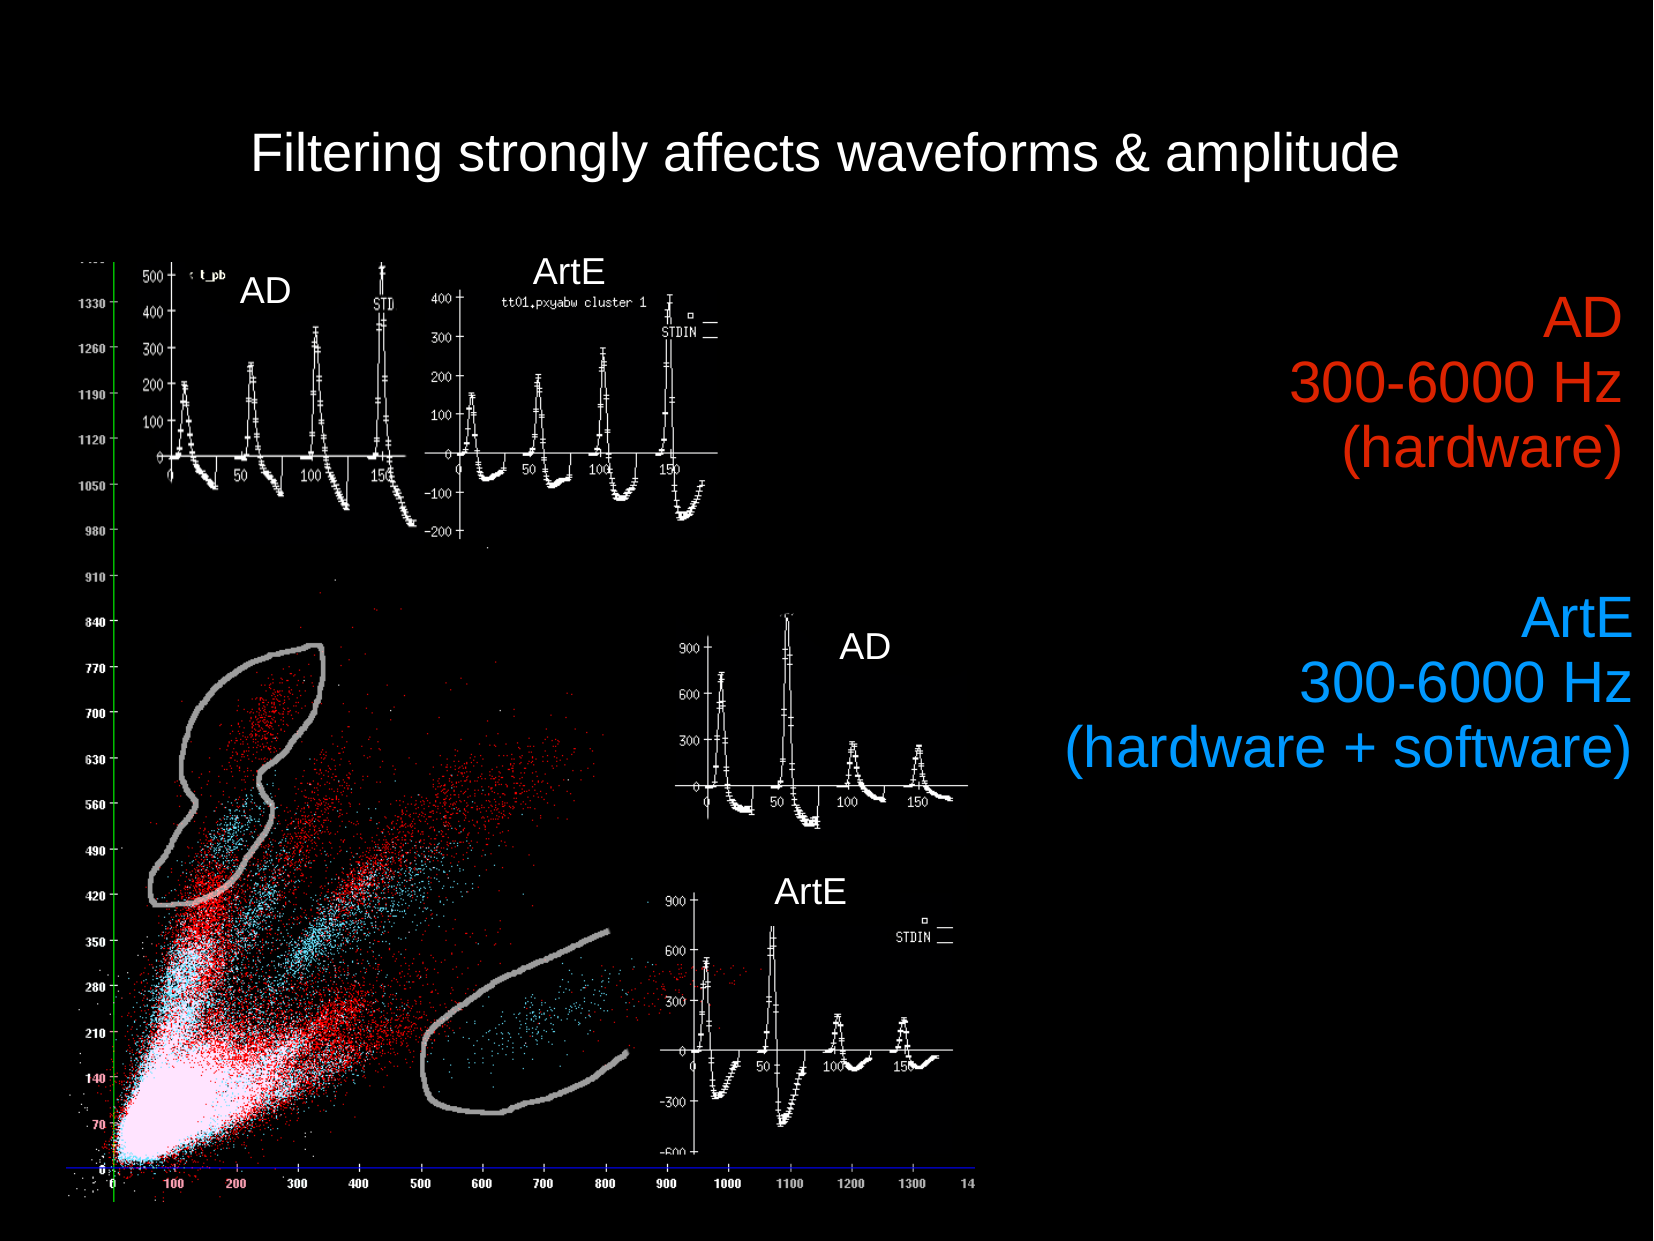

# Filtering strongly affects waveforms & amplitude
ArtE
AD
AD
300-6000 Hz
(hardware)
ArtE
300-6000 Hz
(hardware + software)
AD
ArtE